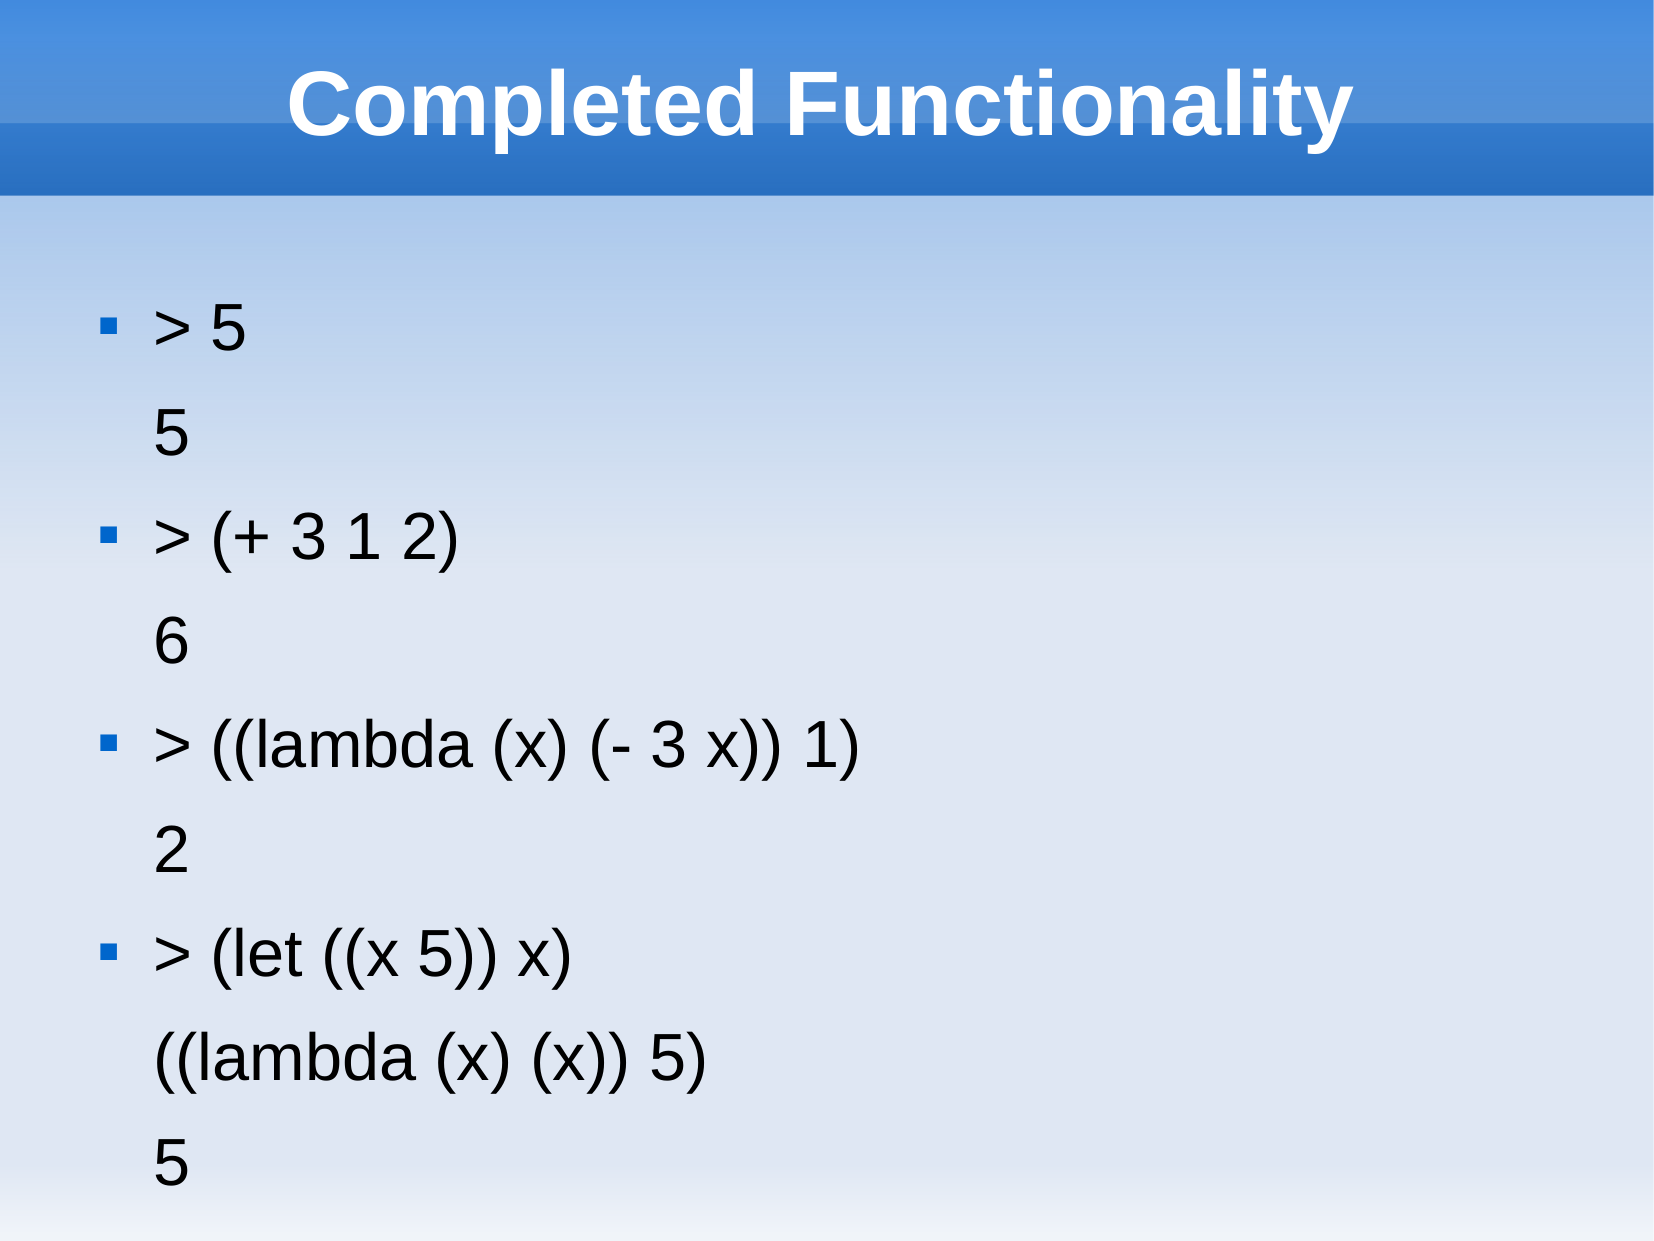

# Completed Functionality
> 5
5
> (+ 3 1 2)
6
> ((lambda (x) (- 3 x)) 1)
2
> (let ((x 5)) x)
((lambda (x) (x)) 5)
5